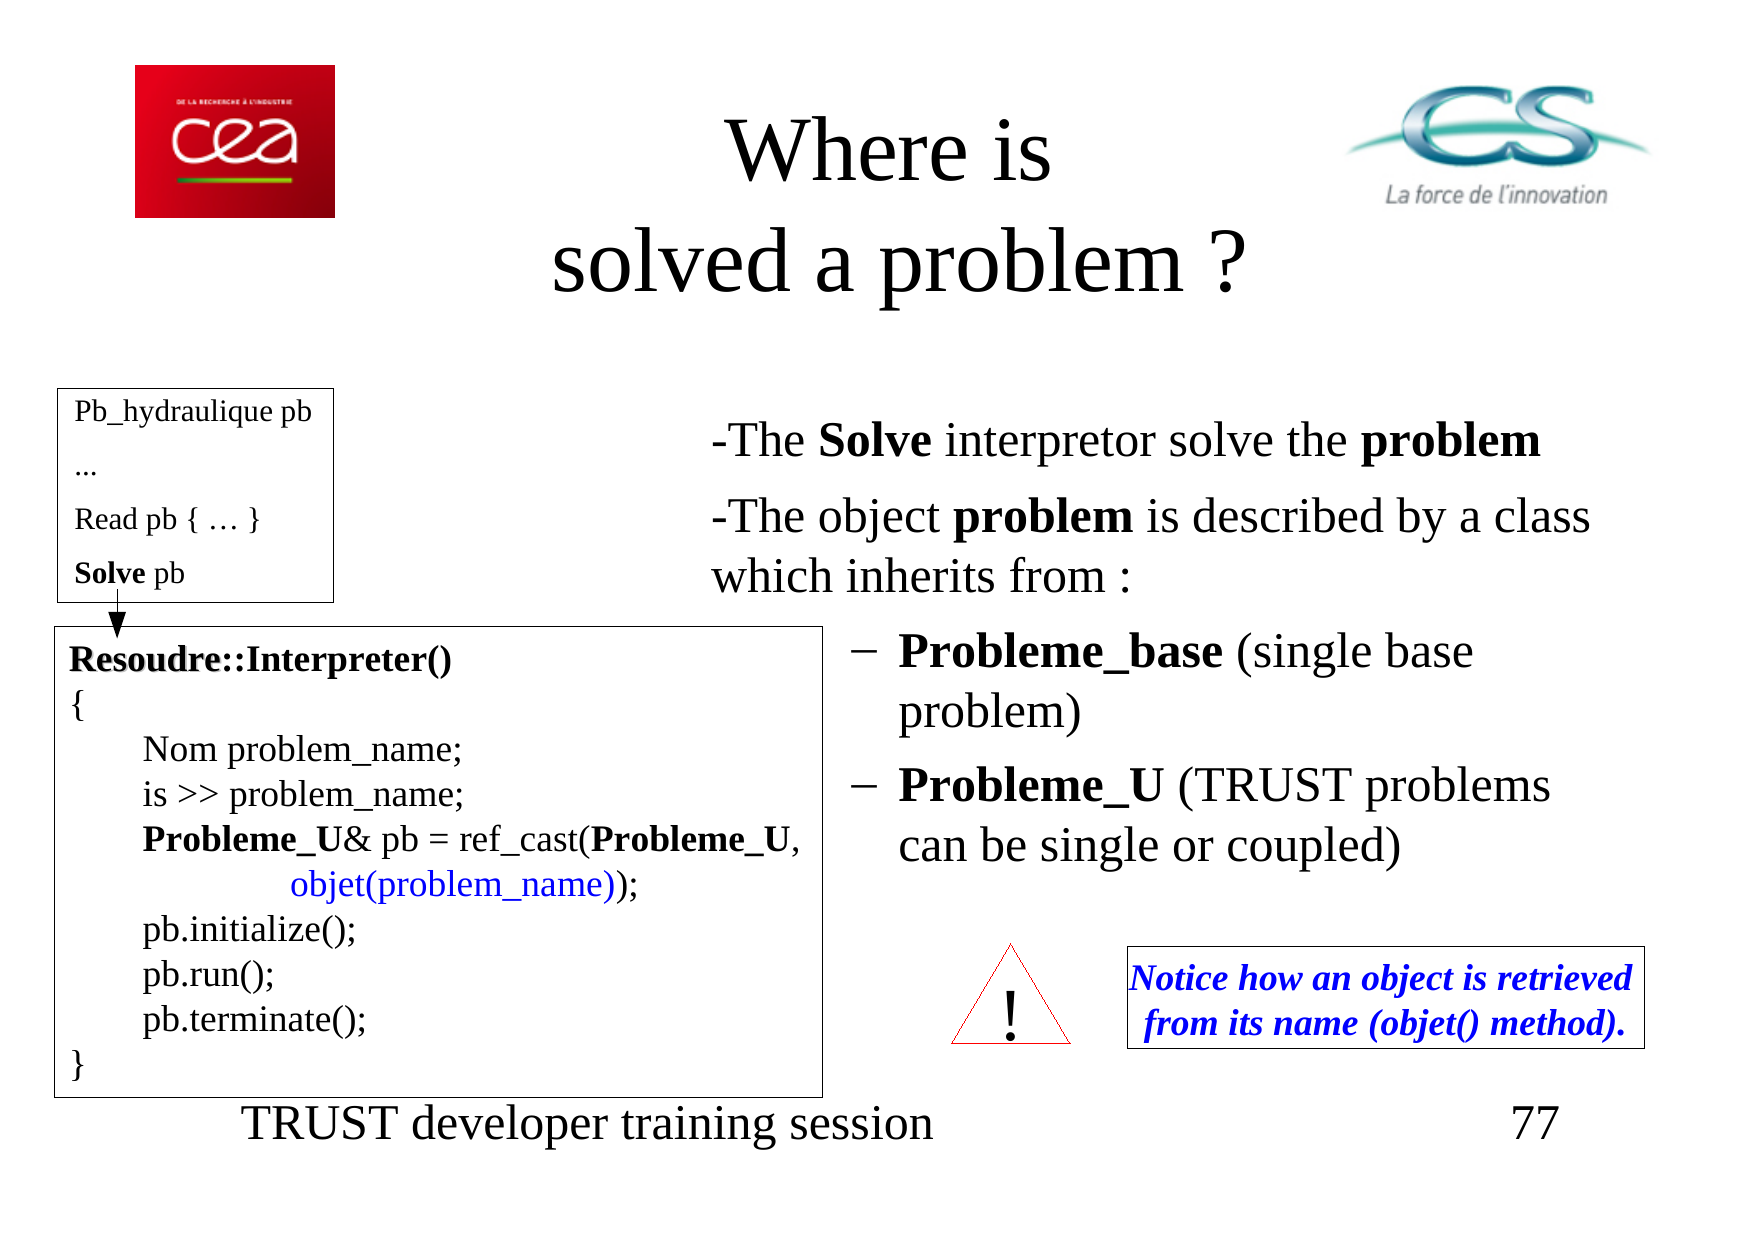

# Where is solved a problem ?
Pb_hydraulique pb
...
Read pb { … }
Solve pb
-The Solve interpretor solve the problem
-The object problem is described by a class which inherits from :
Probleme_base (single base problem)
Probleme_U (TRUST problems can be single or coupled)
Resoudre::Interpreter()
{
 	Nom problem_name;
 	is >> problem_name;
 	Probleme_U& pb = ref_cast(Probleme_U, 			objet(problem_name));
	pb.initialize();
	pb.run();
	pb.terminate();
}
!
Notice how an object is retrieved
from its name (objet() method).
TRUST developer training session
77